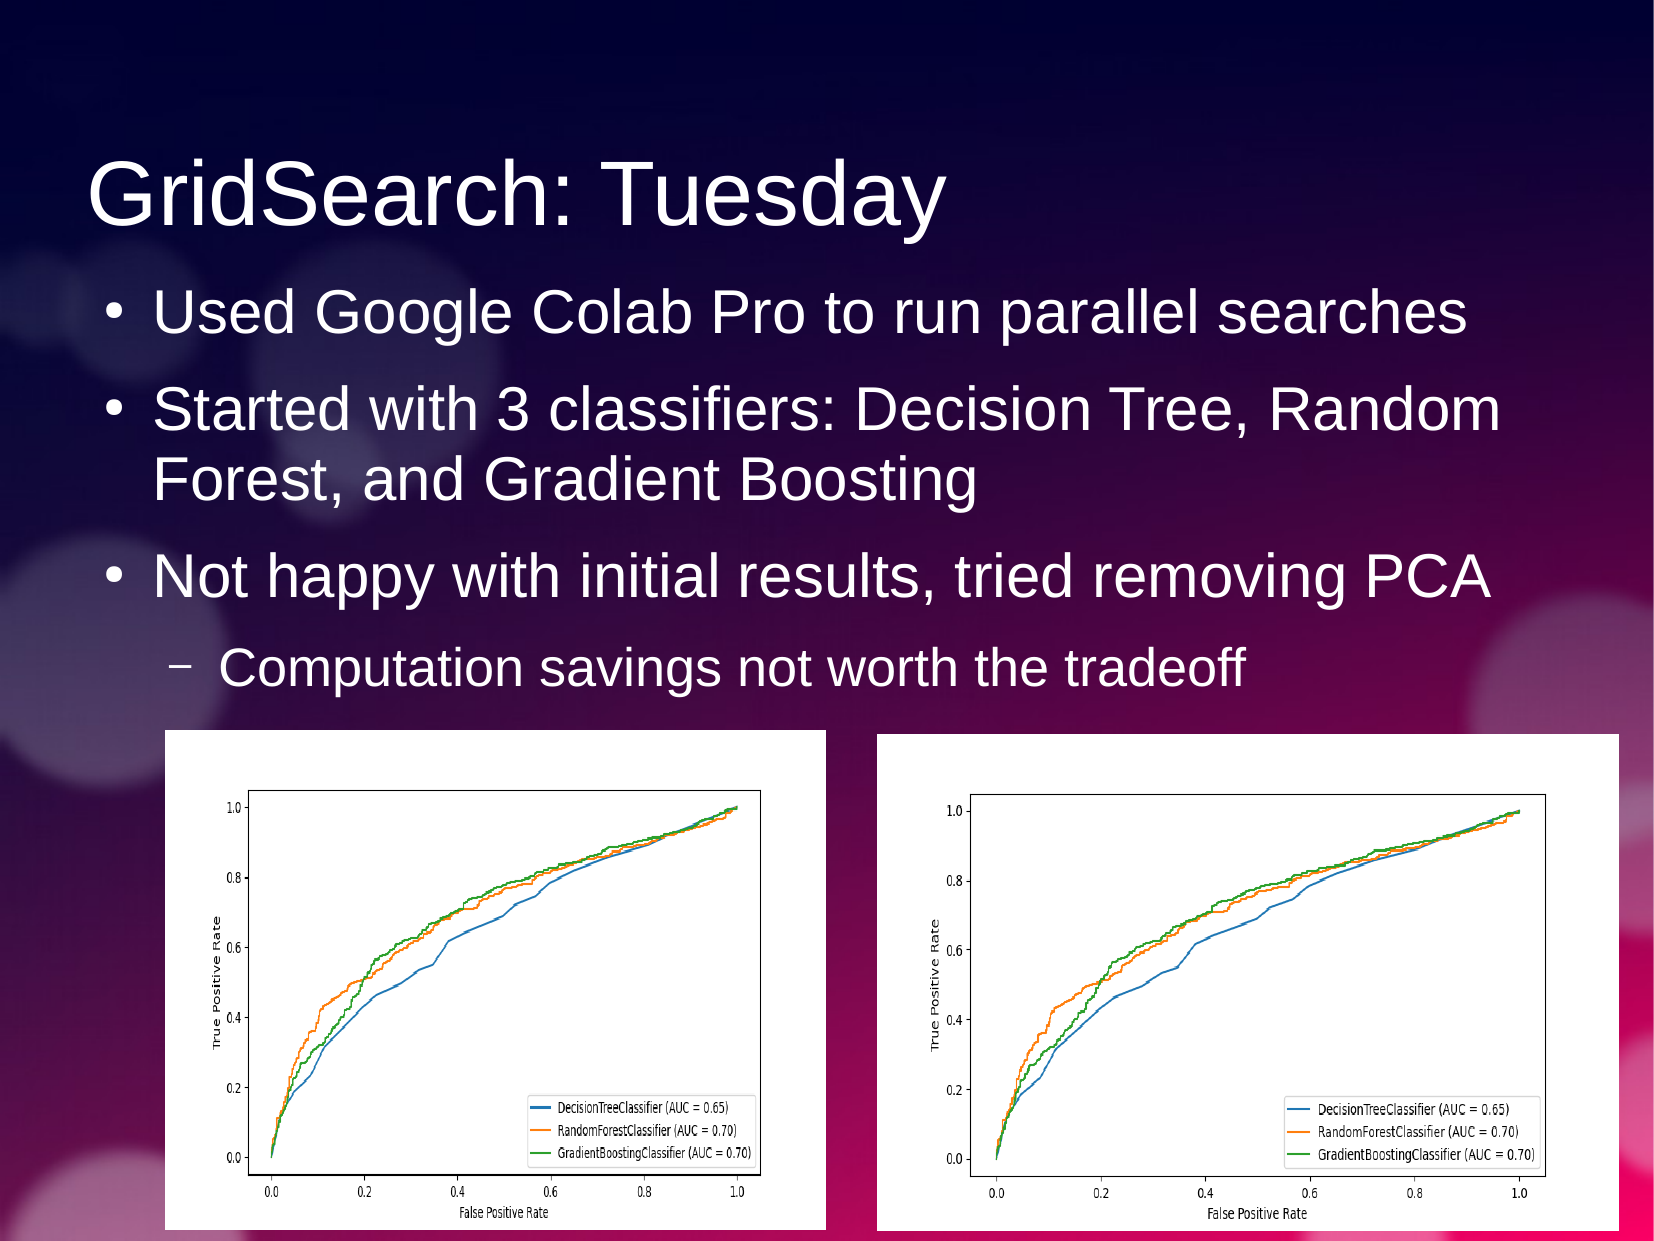

# GridSearch: Tuesday
Used Google Colab Pro to run parallel searches
Started with 3 classifiers: Decision Tree, Random Forest, and Gradient Boosting
Not happy with initial results, tried removing PCA
Computation savings not worth the tradeoff